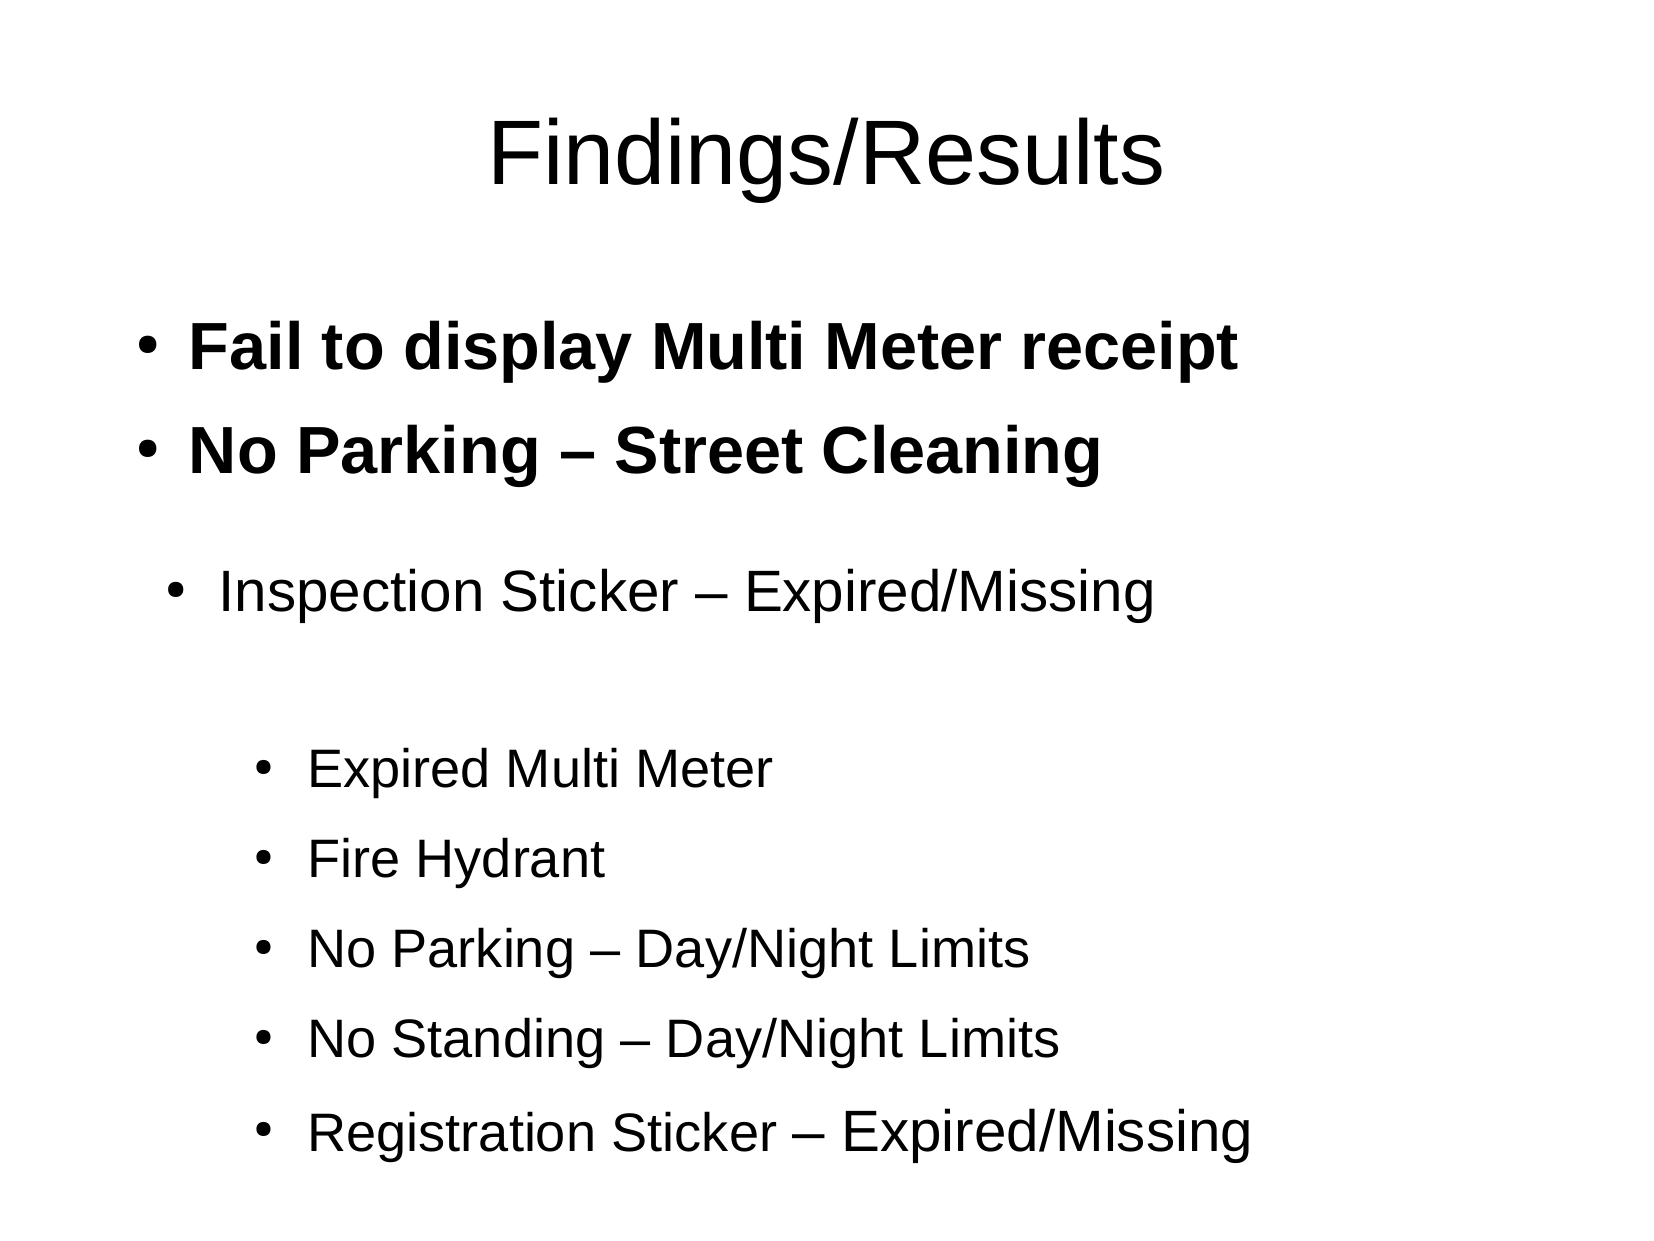

# Findings/Results
Fail to display Multi Meter receipt
No Parking – Street Cleaning
Inspection Sticker – Expired/Missing
Expired Multi Meter
Fire Hydrant
No Parking – Day/Night Limits
No Standing – Day/Night Limits
Registration Sticker – Expired/Missing